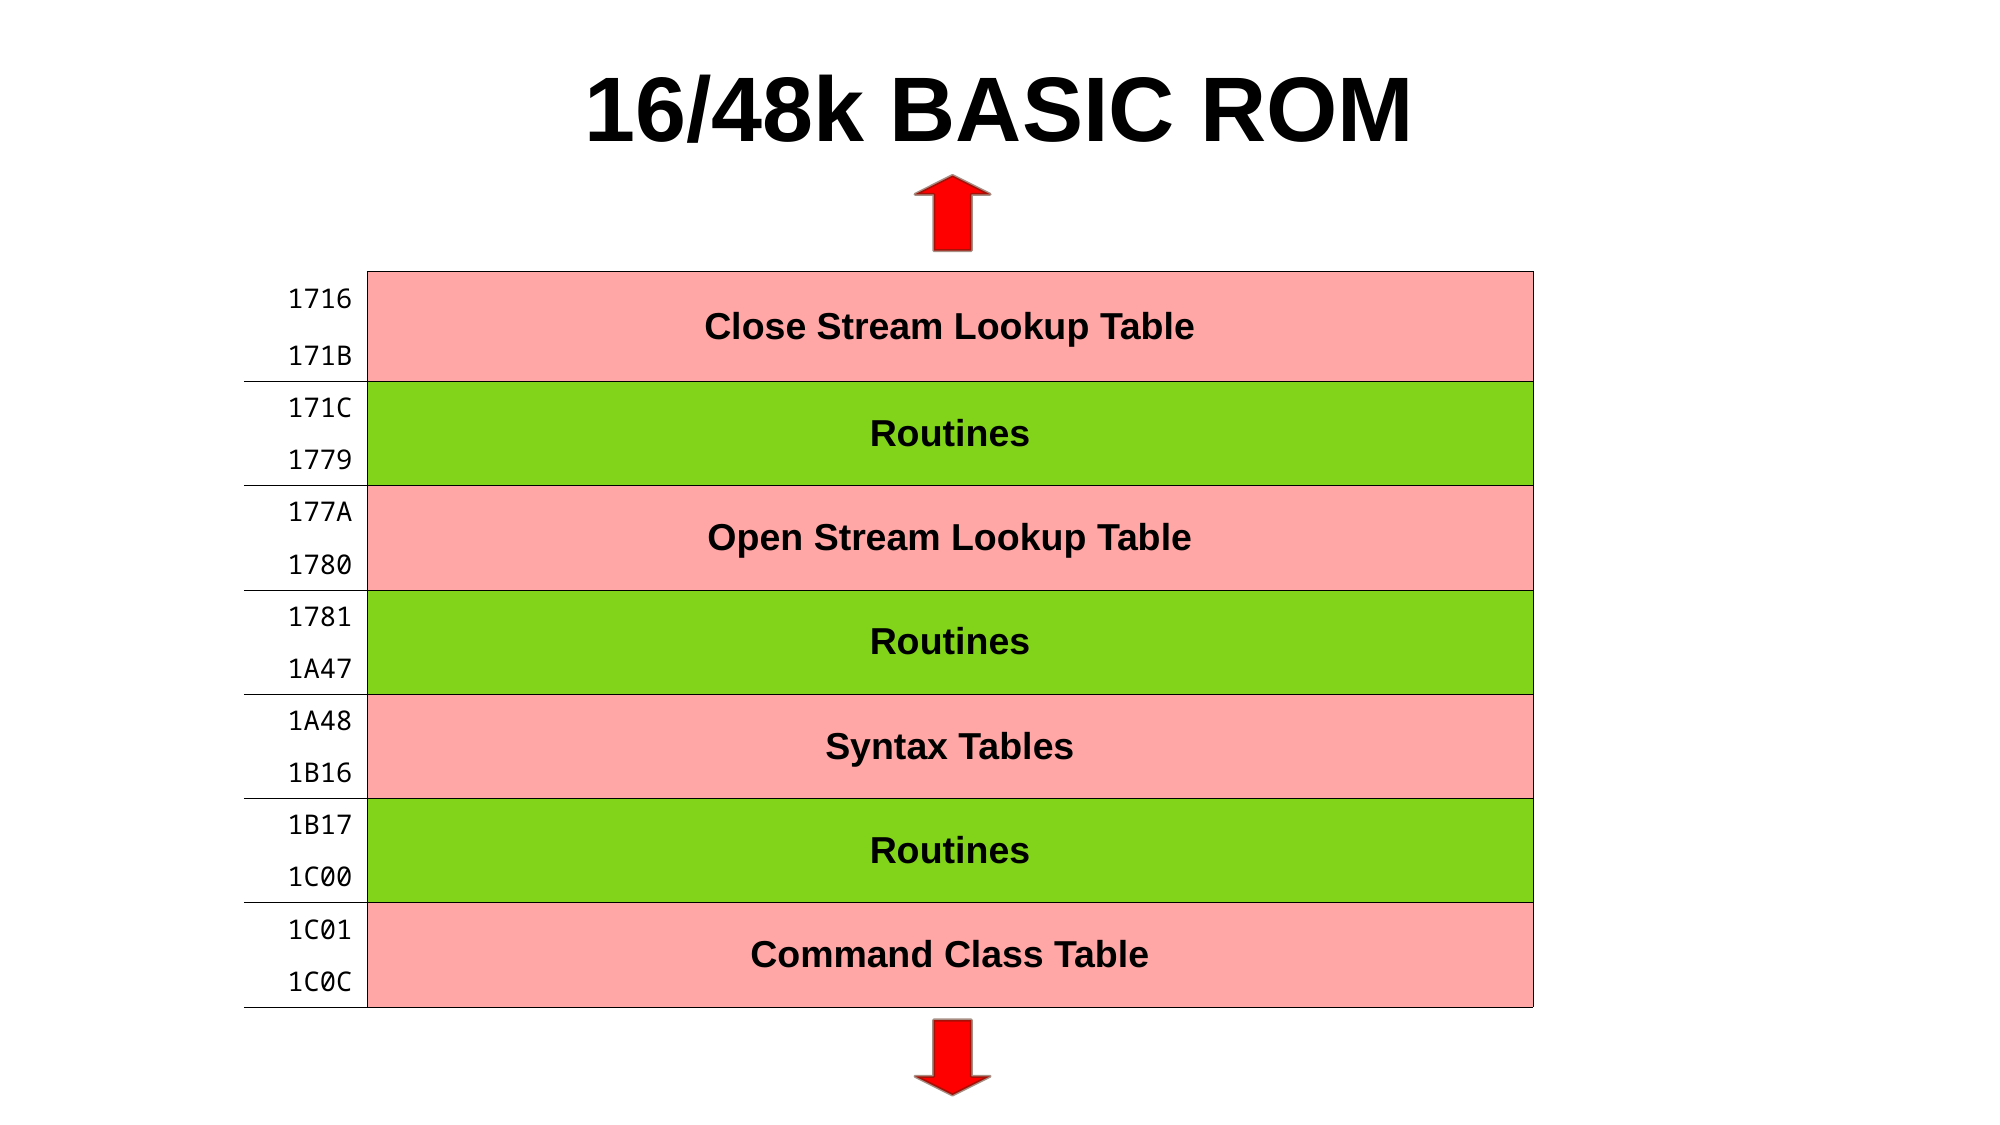

# 16/48k BASIC ROM
| 1716 | Close Stream Lookup Table |
| --- | --- |
| 171B | |
| 171C | Routines |
| 1779 | |
| 177A | Open Stream Lookup Table |
| 1780 | |
| 1781 | Routines |
| 1A47 | |
| 1A48 | Syntax Tables |
| 1B16 | |
| 1B17 | Routines |
| 1C00 | |
| 1C01 | Command Class Table |
| 1C0C | |